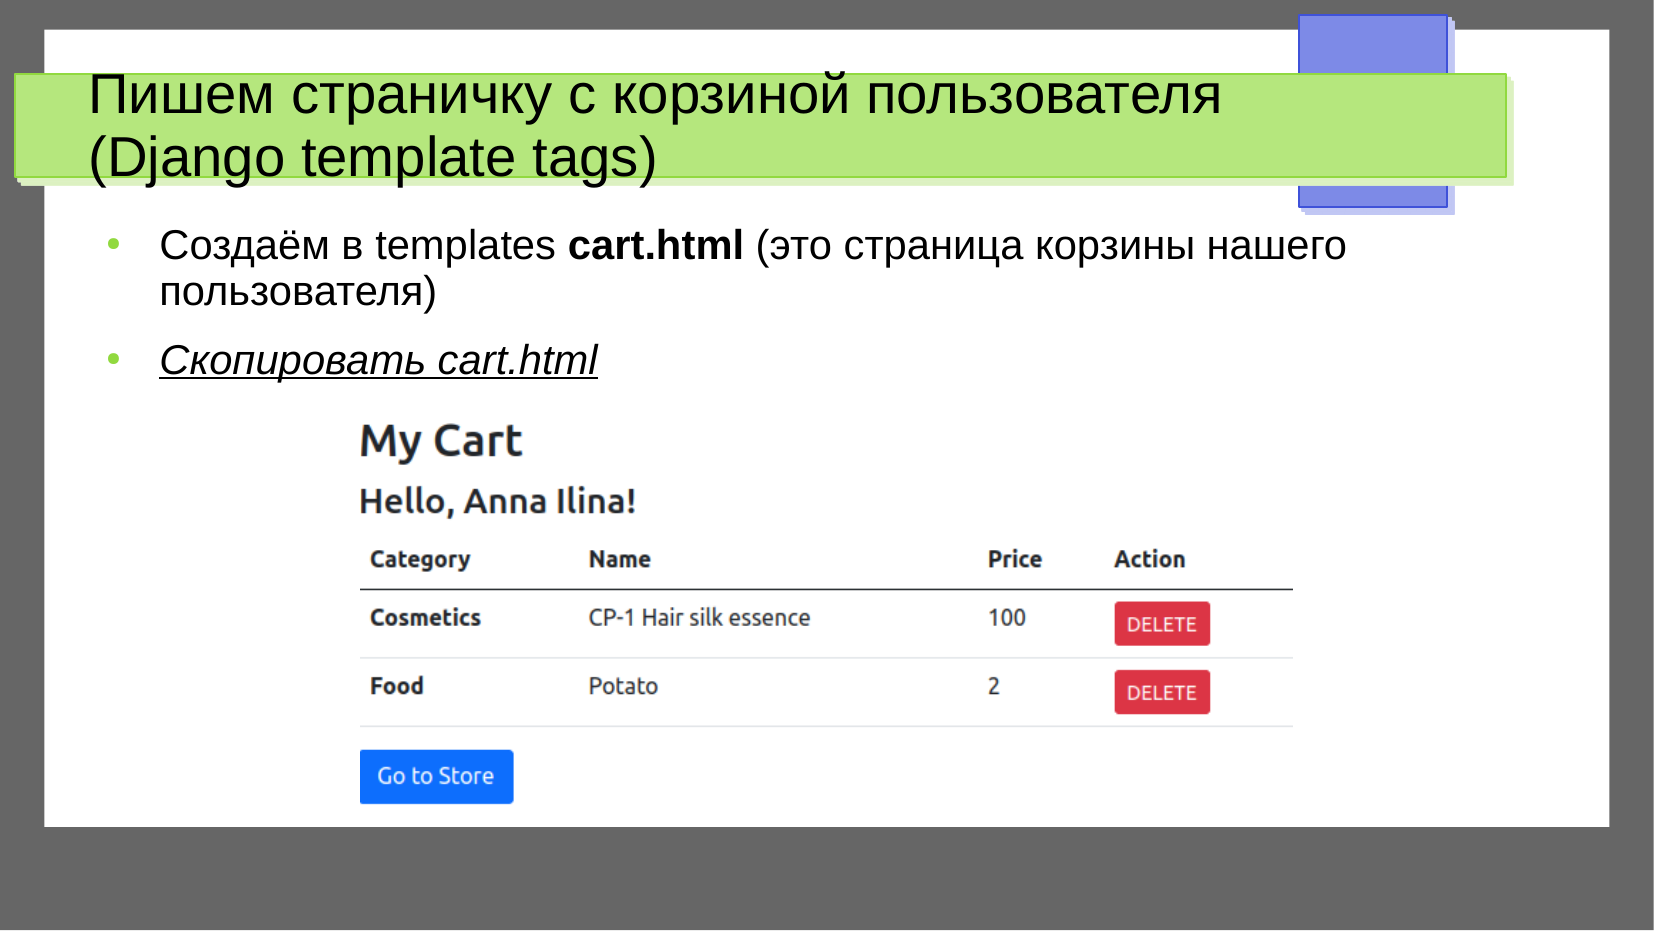

# Пишем страничку с корзиной пользователя (Django template tags)
Создаём в templates cart.html (это страница корзины нашего пользователя)
Скопировать cart.html